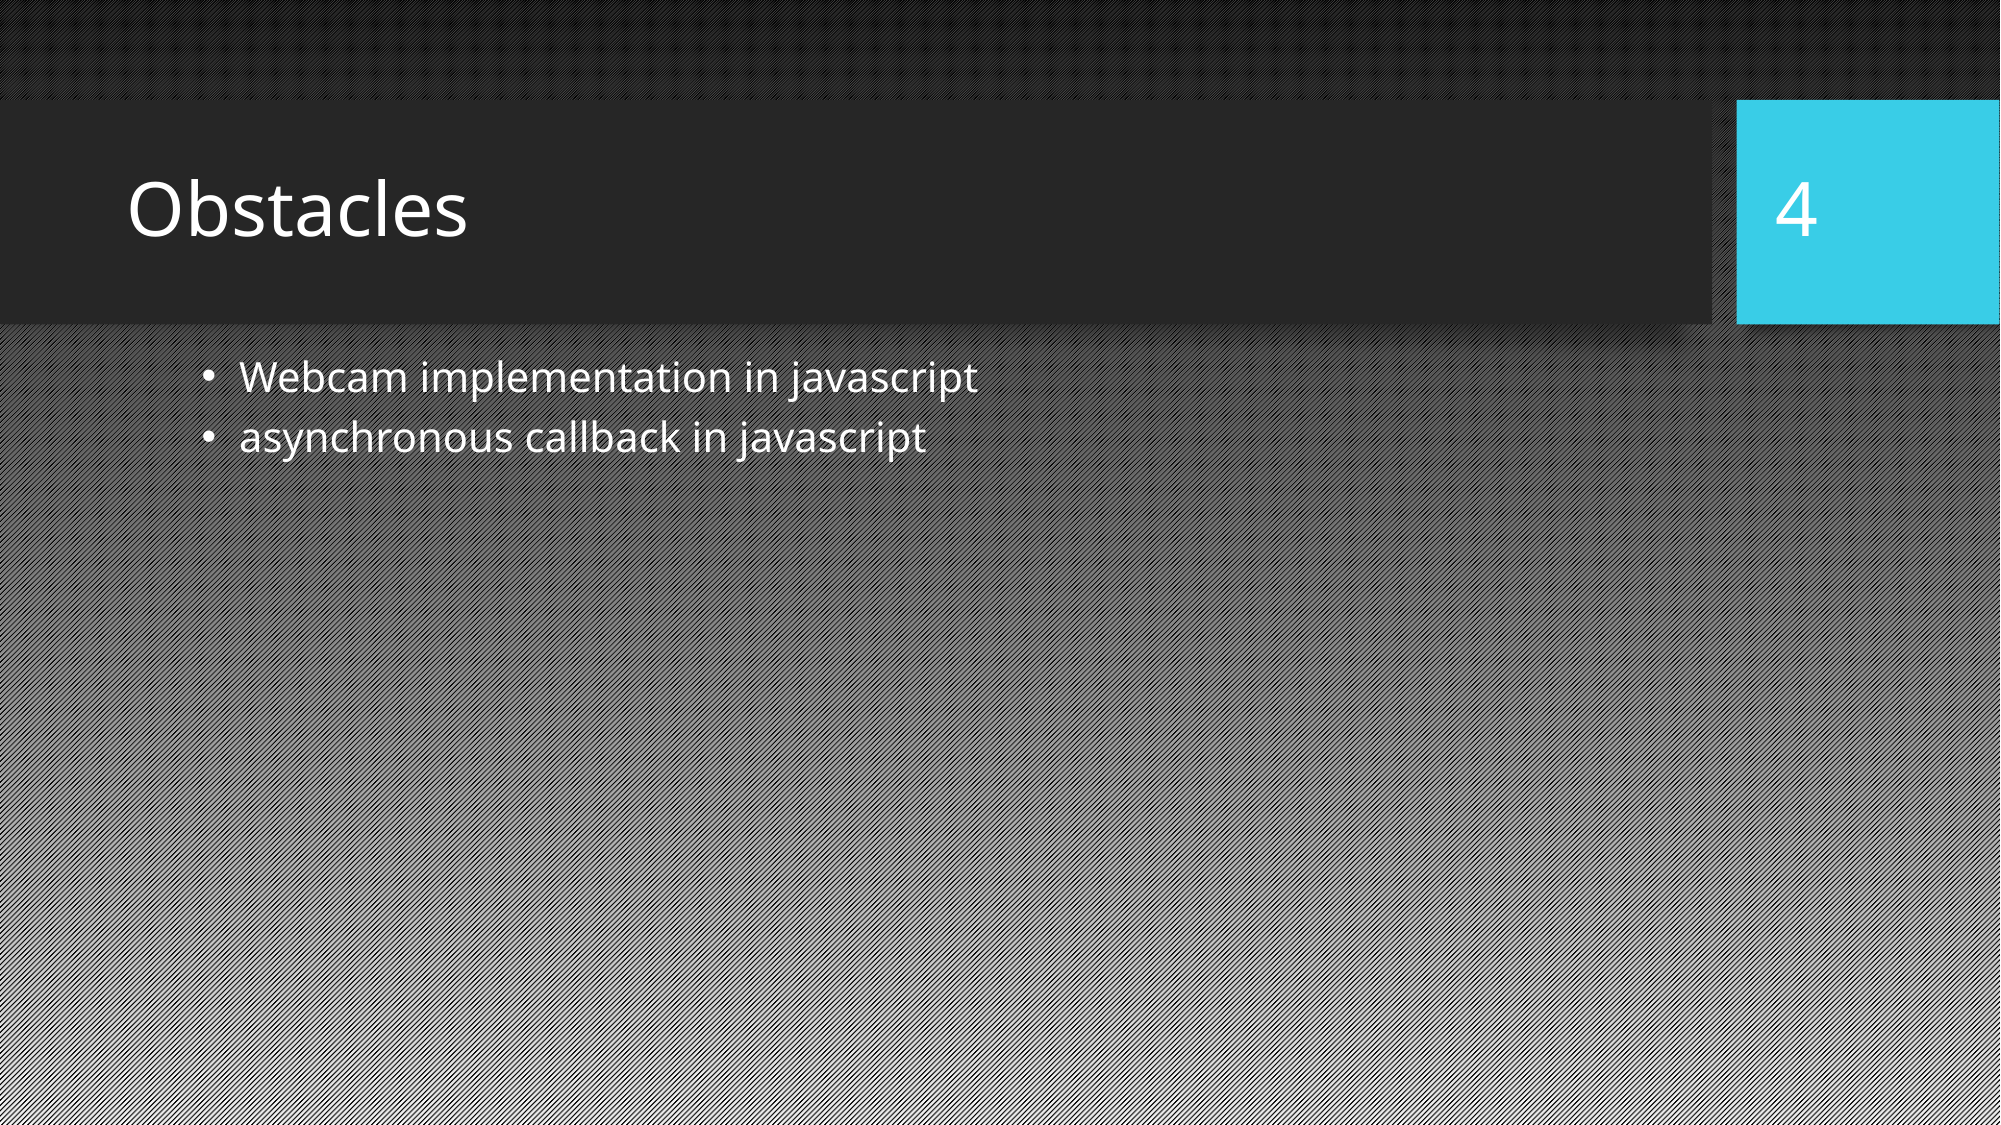

# Obstacles
Webcam implementation in javascript
asynchronous callback in javascript